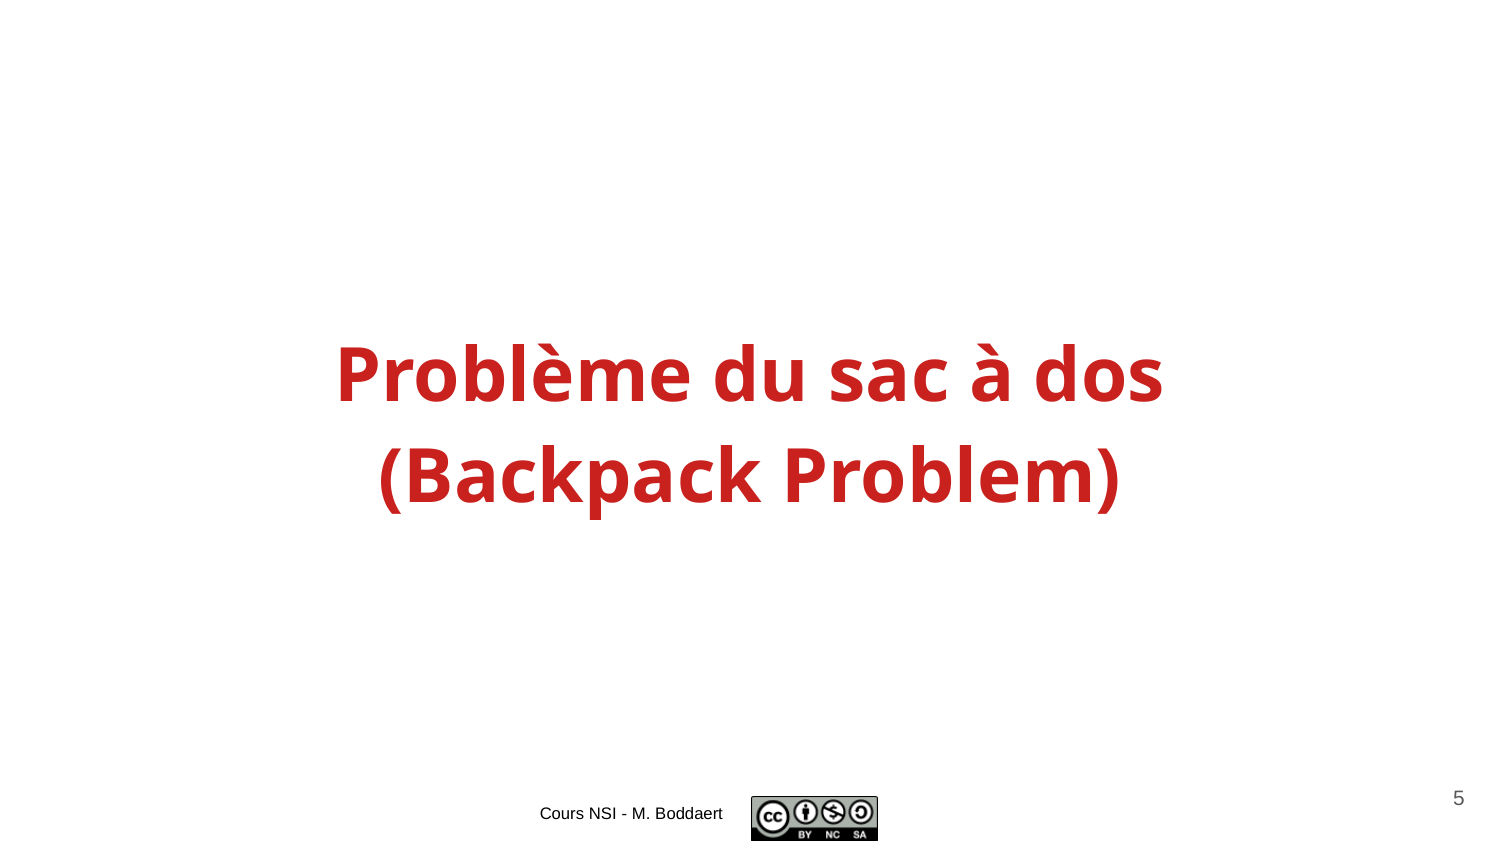

Problème du sac à dos
(Backpack Problem)